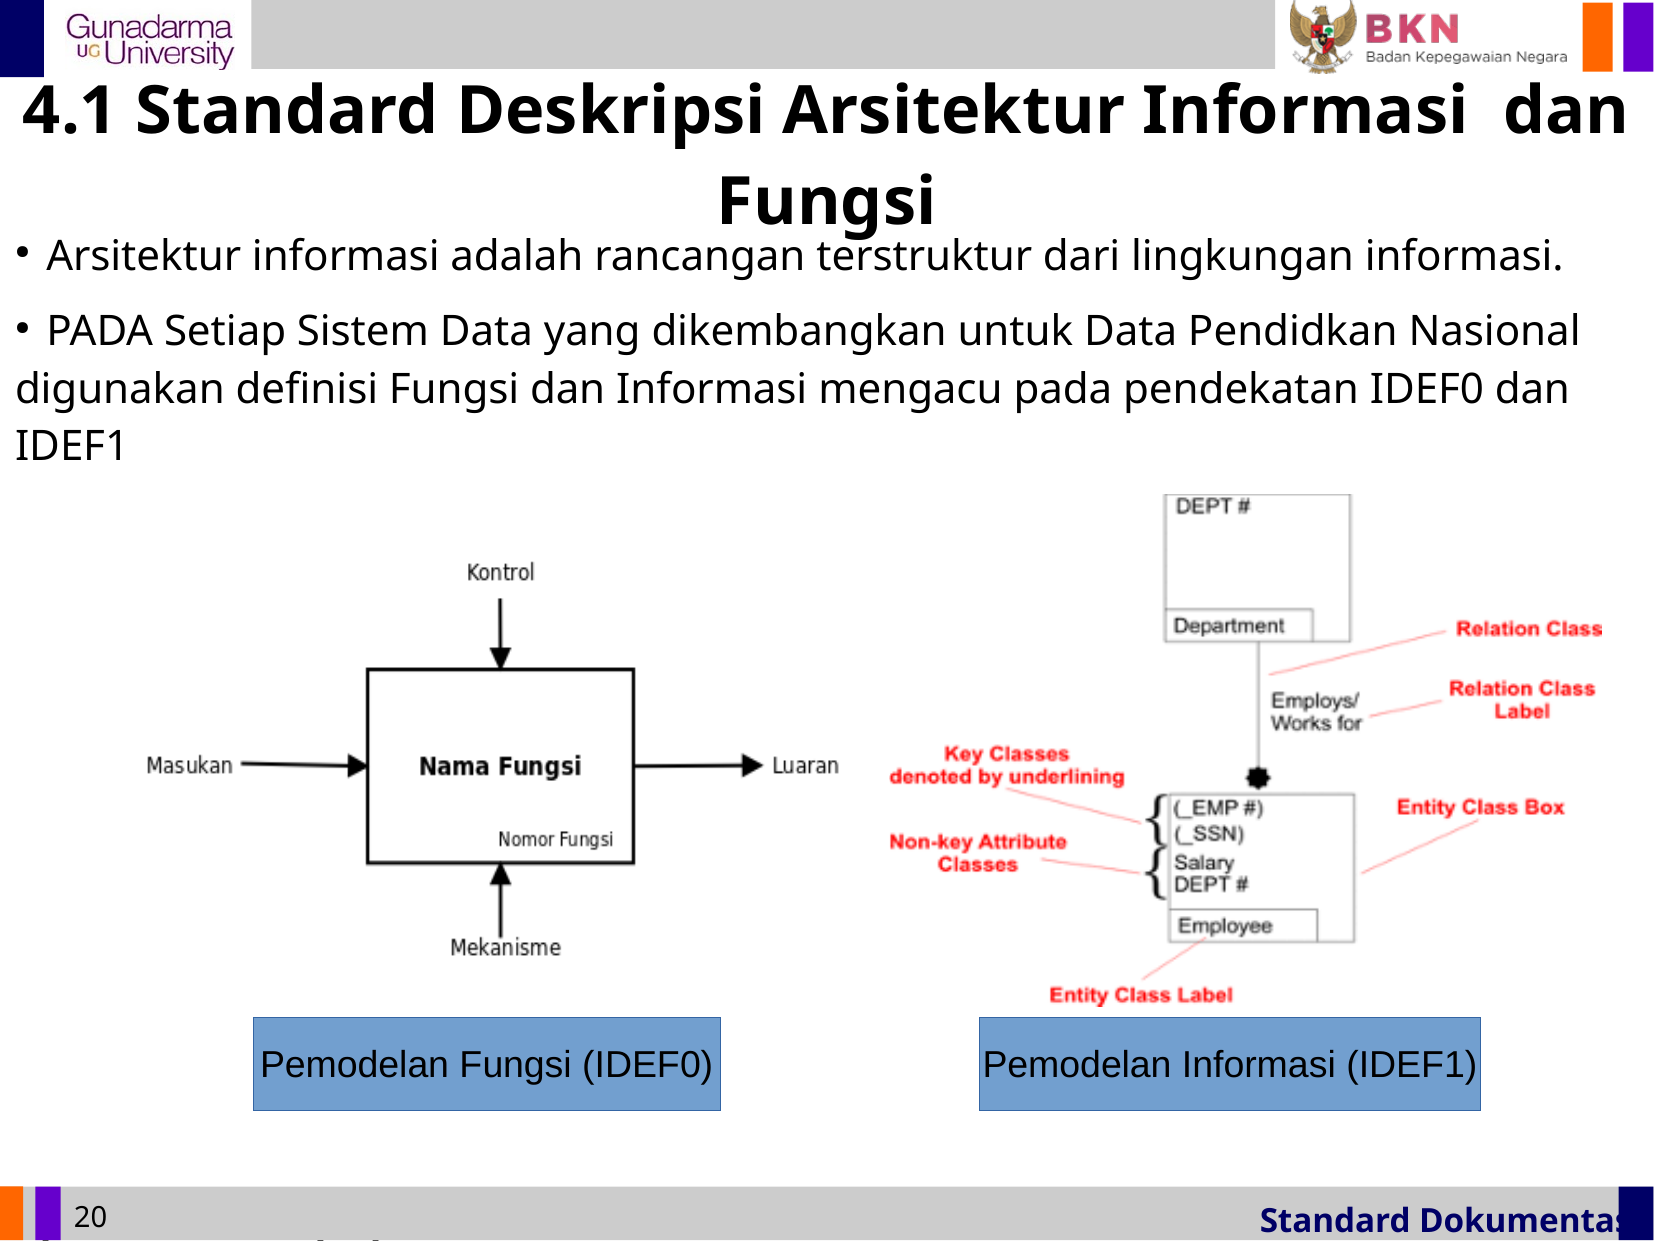

# 4.1 Standard Deskripsi Arsitektur Informasi dan Fungsi
 Arsitektur informasi adalah rancangan terstruktur dari lingkungan informasi.
 PADA Setiap Sistem Data yang dikembangkan untuk Data Pendidkan Nasional digunakan definisi Fungsi dan Informasi mengacu pada pendekatan IDEF0 dan IDEF1
Pemodelan Fungsi (IDEF0)
Pemodelan Informasi (IDEF1)
20
Menggunakan pendekatan IDEF0